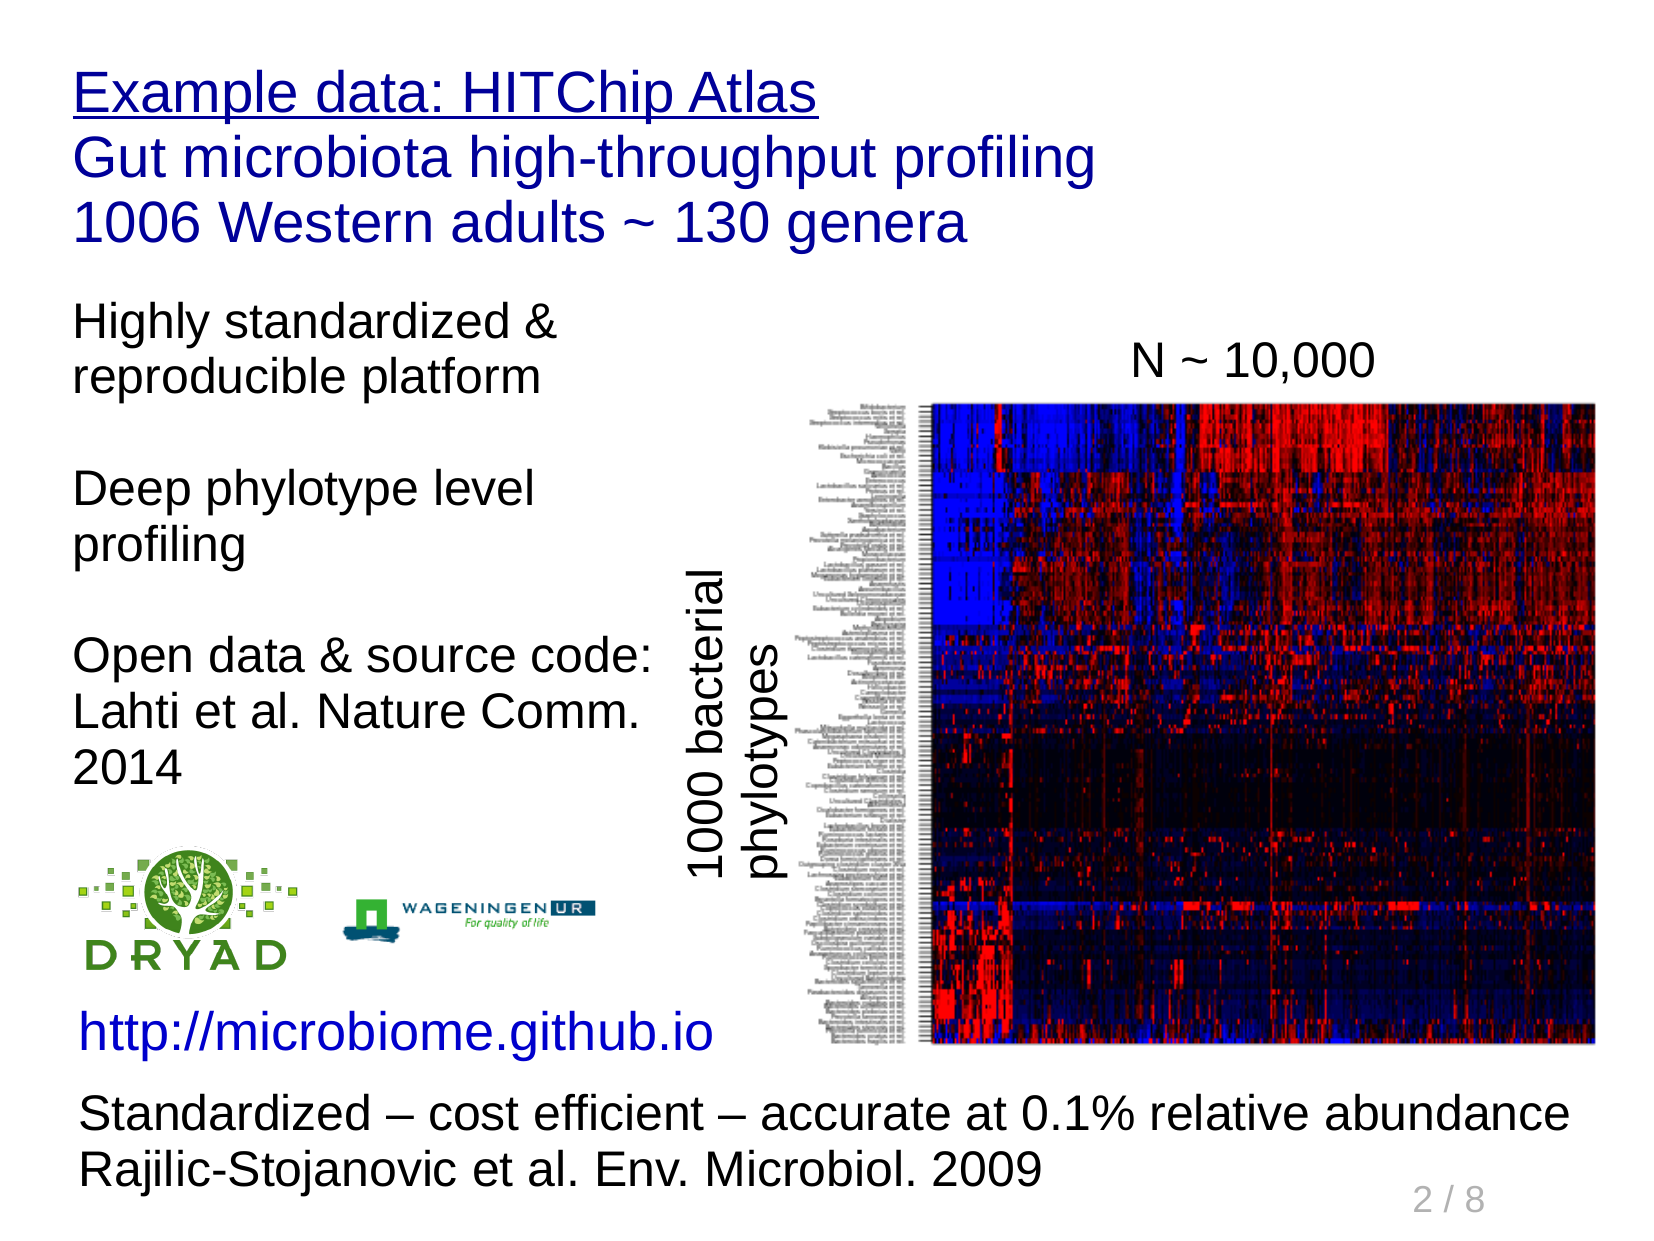

Example data: HITChip Atlas
Gut microbiota high-throughput profiling
1006 Western adults ~ 130 genera
Highly standardized & reproducible platform
Deep phylotype level profiling
Open data & source code: Lahti et al. Nature Comm. 2014
N ~ 10,000
1000 bacterial phylotypes
http://microbiome.github.io
Standardized – cost efficient – accurate at 0.1% relative abundance
Rajilic-Stojanovic et al. Env. Microbiol. 2009